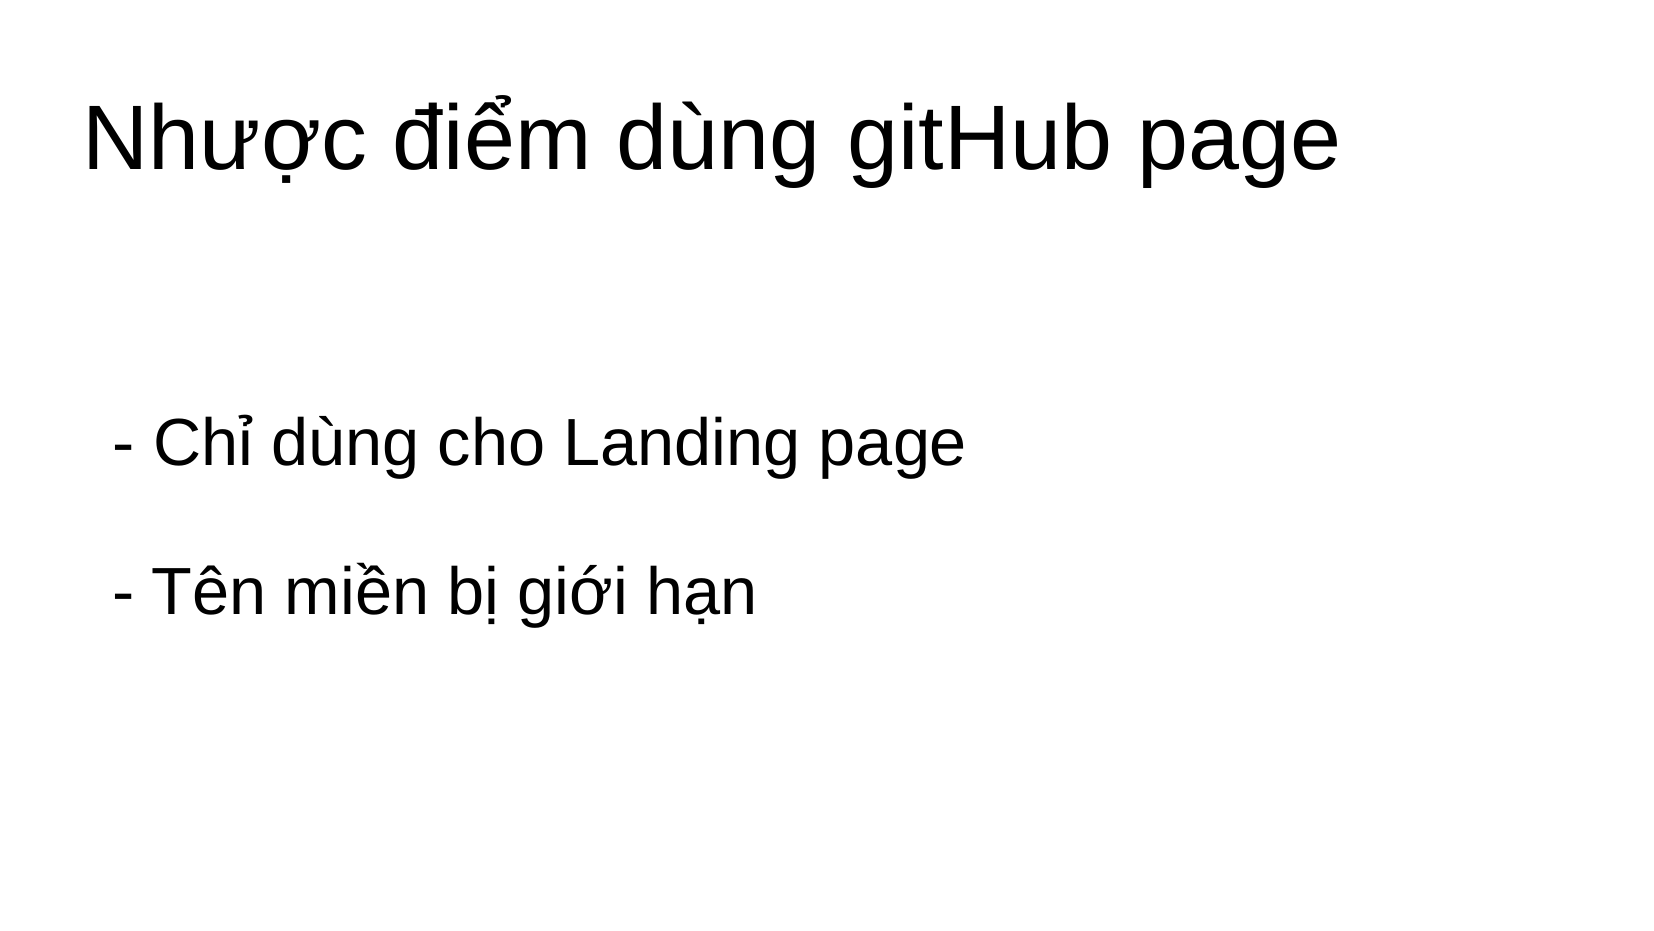

# Nhược điểm dùng gitHub page
- Chỉ dùng cho Landing page
- Tên miền bị giới hạn